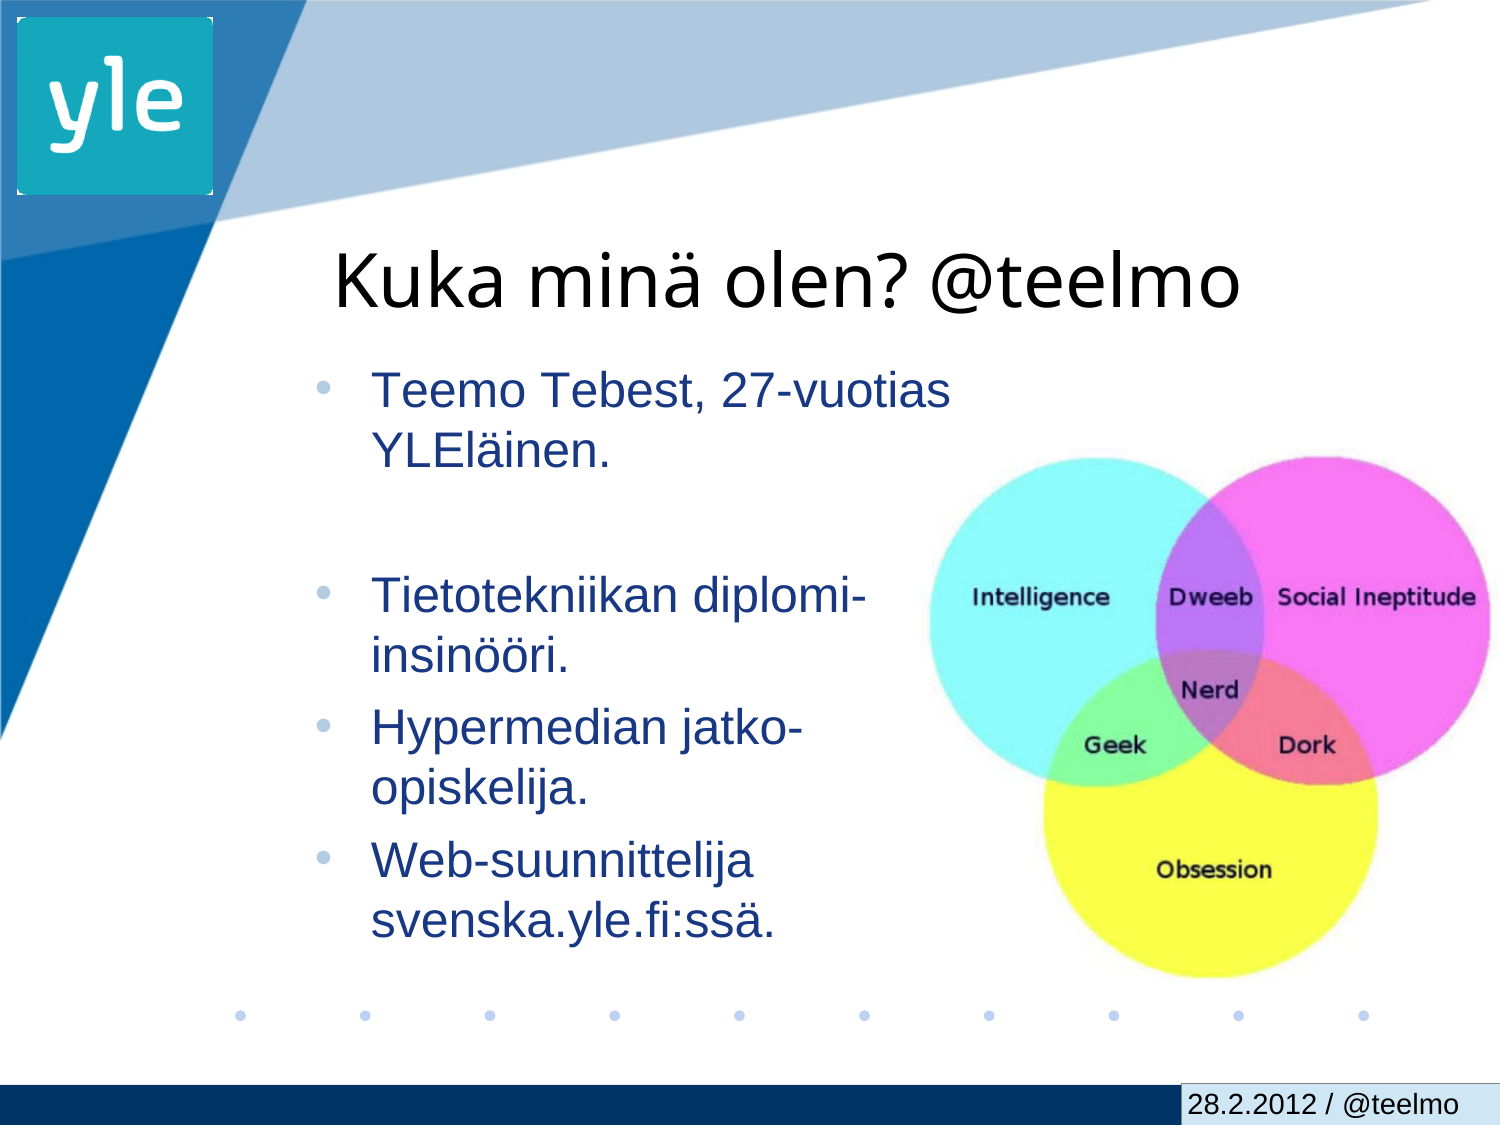

# Kuka minä olen? @teelmo
Teemo Tebest, 27-vuotias YLEläinen.
Tietotekniikan diplomi-insinööri.
Hypermedian jatko-opiskelija.
Web-suunnittelija svenska.yle.fi:ssä.
28.2.2012 / @teelmo